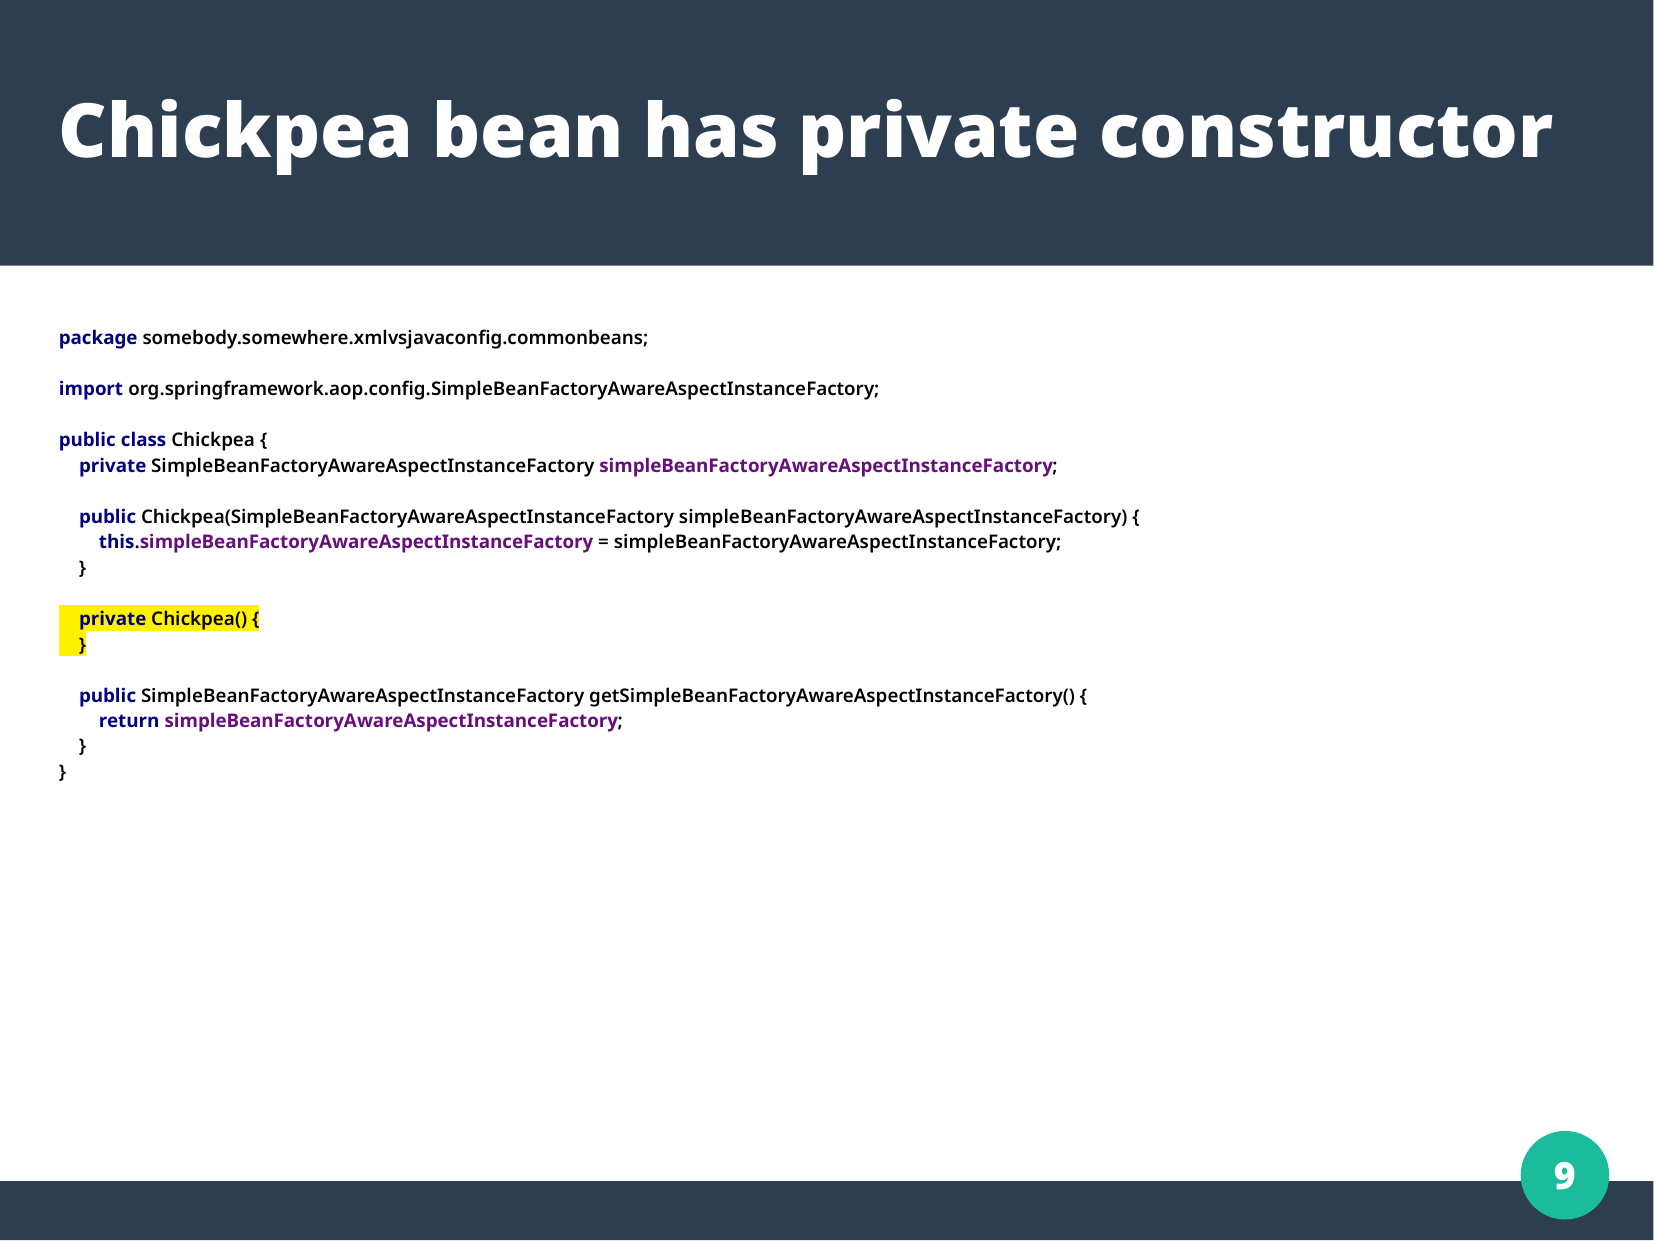

# Chickpea bean has private constructor
package somebody.somewhere.xmlvsjavaconfig.commonbeans;
import org.springframework.aop.config.SimpleBeanFactoryAwareAspectInstanceFactory;
public class Chickpea {
 private SimpleBeanFactoryAwareAspectInstanceFactory simpleBeanFactoryAwareAspectInstanceFactory;
 public Chickpea(SimpleBeanFactoryAwareAspectInstanceFactory simpleBeanFactoryAwareAspectInstanceFactory) {
 this.simpleBeanFactoryAwareAspectInstanceFactory = simpleBeanFactoryAwareAspectInstanceFactory;
 }
 private Chickpea() {
 }
 public SimpleBeanFactoryAwareAspectInstanceFactory getSimpleBeanFactoryAwareAspectInstanceFactory() {
 return simpleBeanFactoryAwareAspectInstanceFactory;
 }
}
9